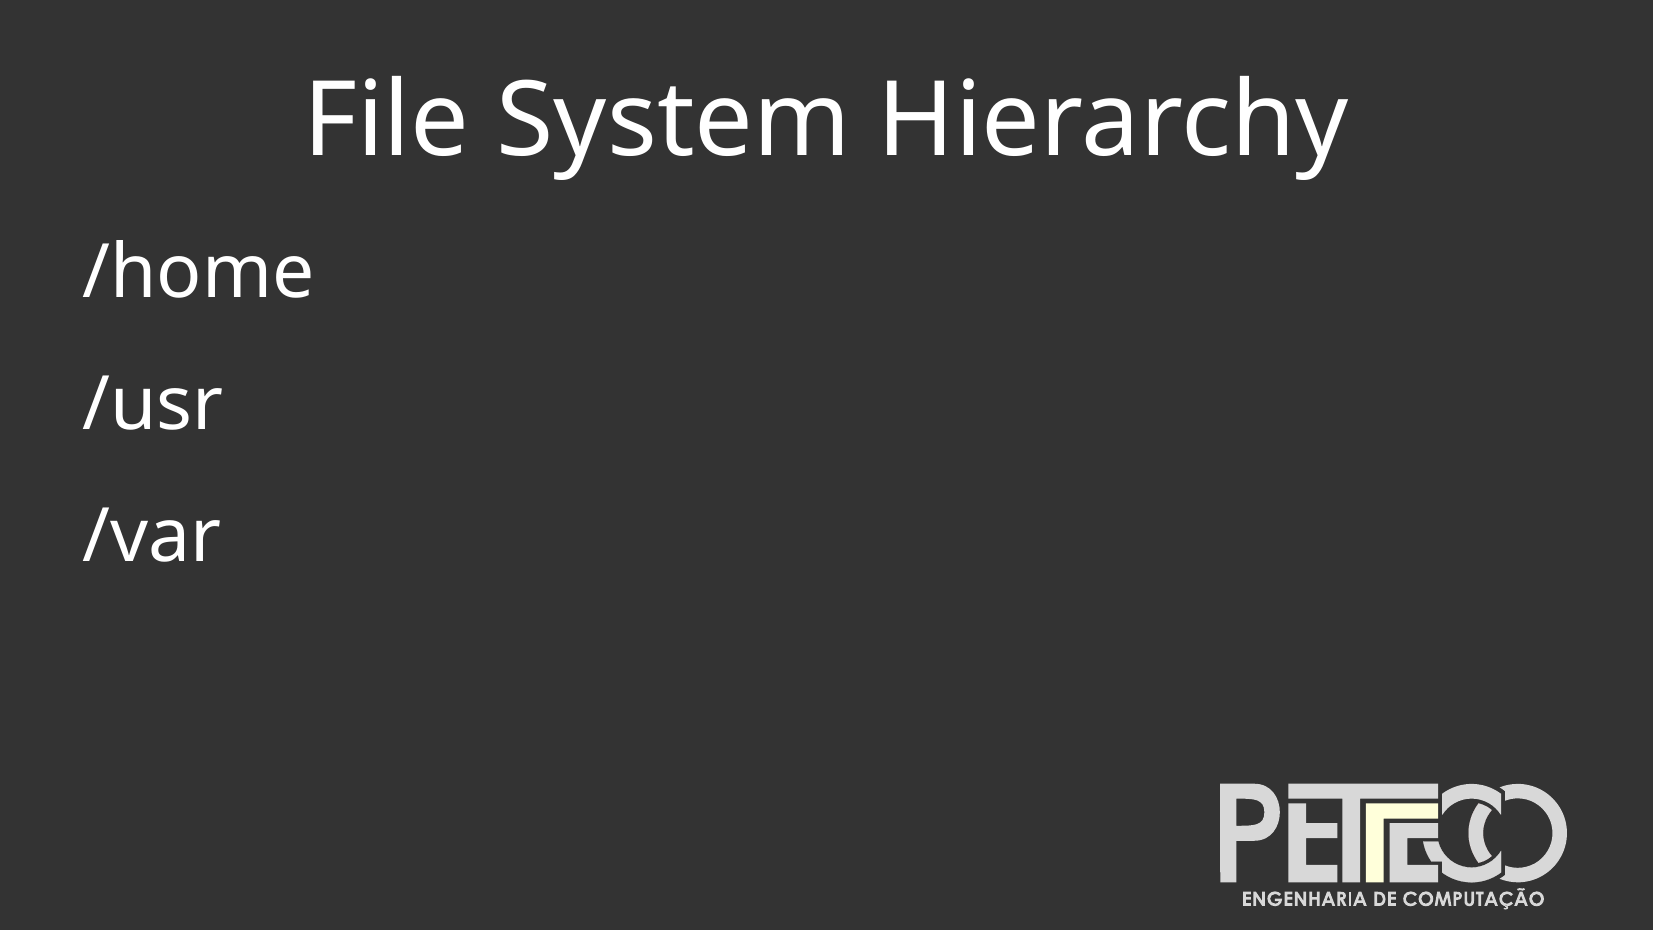

# File System Hierarchy
/home
/usr
/var